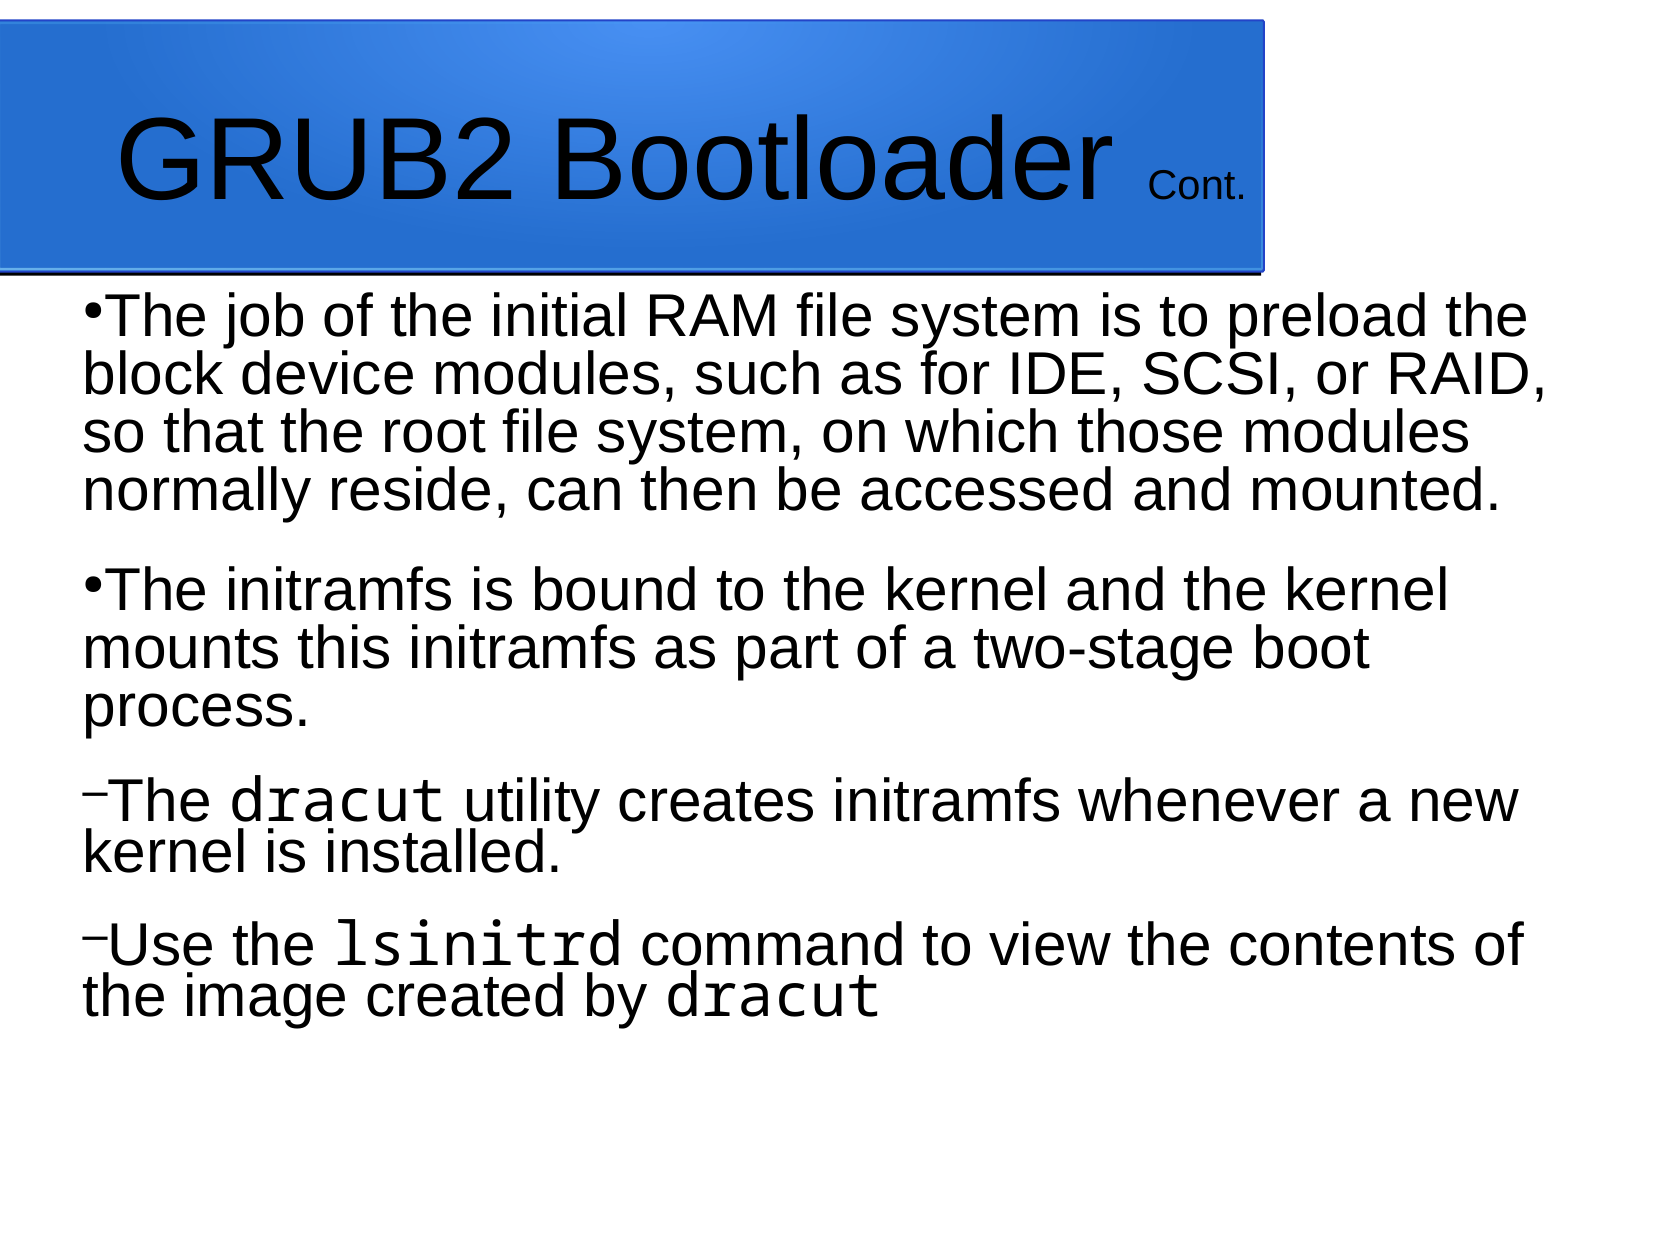

# GRUB2 Bootloader Cont.
The job of the initial RAM file system is to preload the block device modules, such as for IDE, SCSI, or RAID, so that the root file system, on which those modules normally reside, can then be accessed and mounted.
The initramfs is bound to the kernel and the kernel mounts this initramfs as part of a two-stage boot process.
The dracut utility creates initramfs whenever a new kernel is installed.
Use the lsinitrd command to view the contents of the image created by dracut